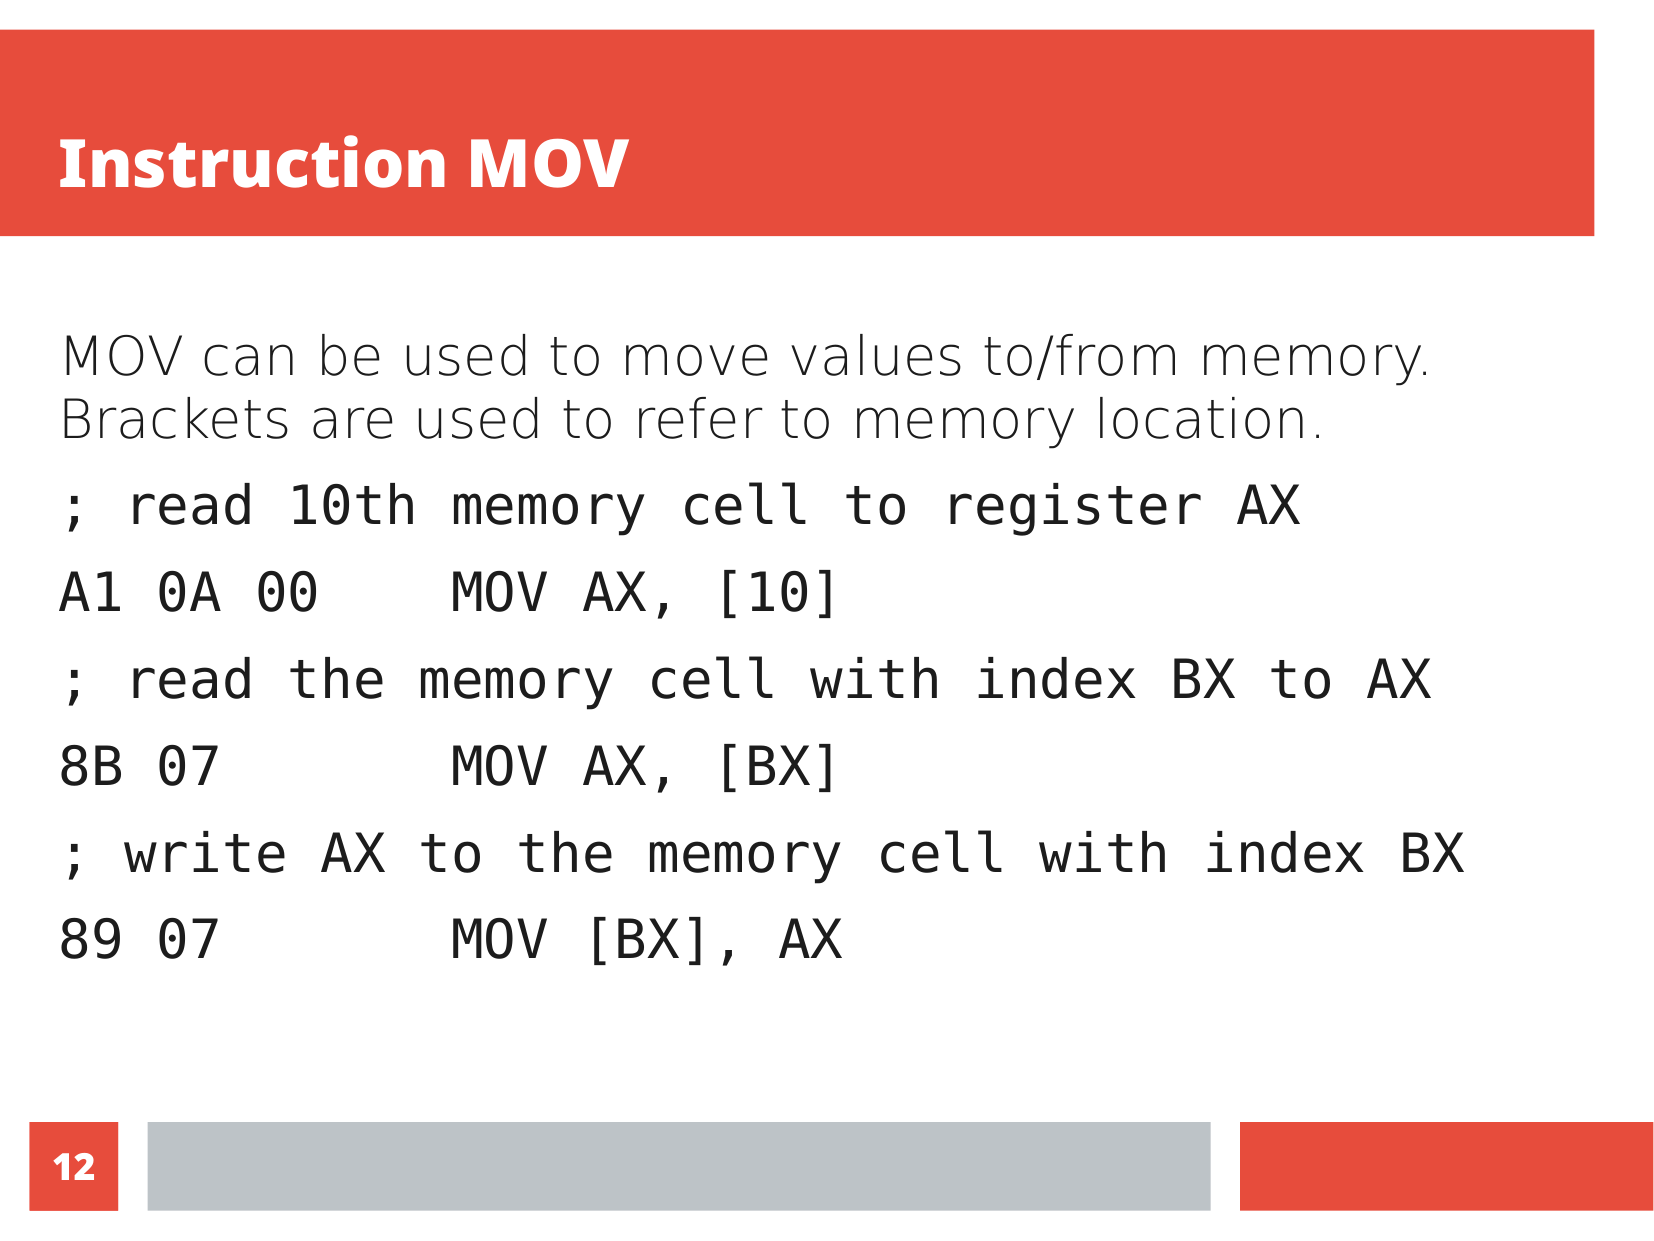

# Instruction MOV
MOV can be used to move values to/from memory. Brackets are used to refer to memory location.
; read 10th memory cell to register AX
A1 0A 00 MOV AX, [10]
; read the memory cell with index BX to AX
8B 07 MOV AX, [BX]
; write AX to the memory cell with index BX
89 07 MOV [BX], AX
12